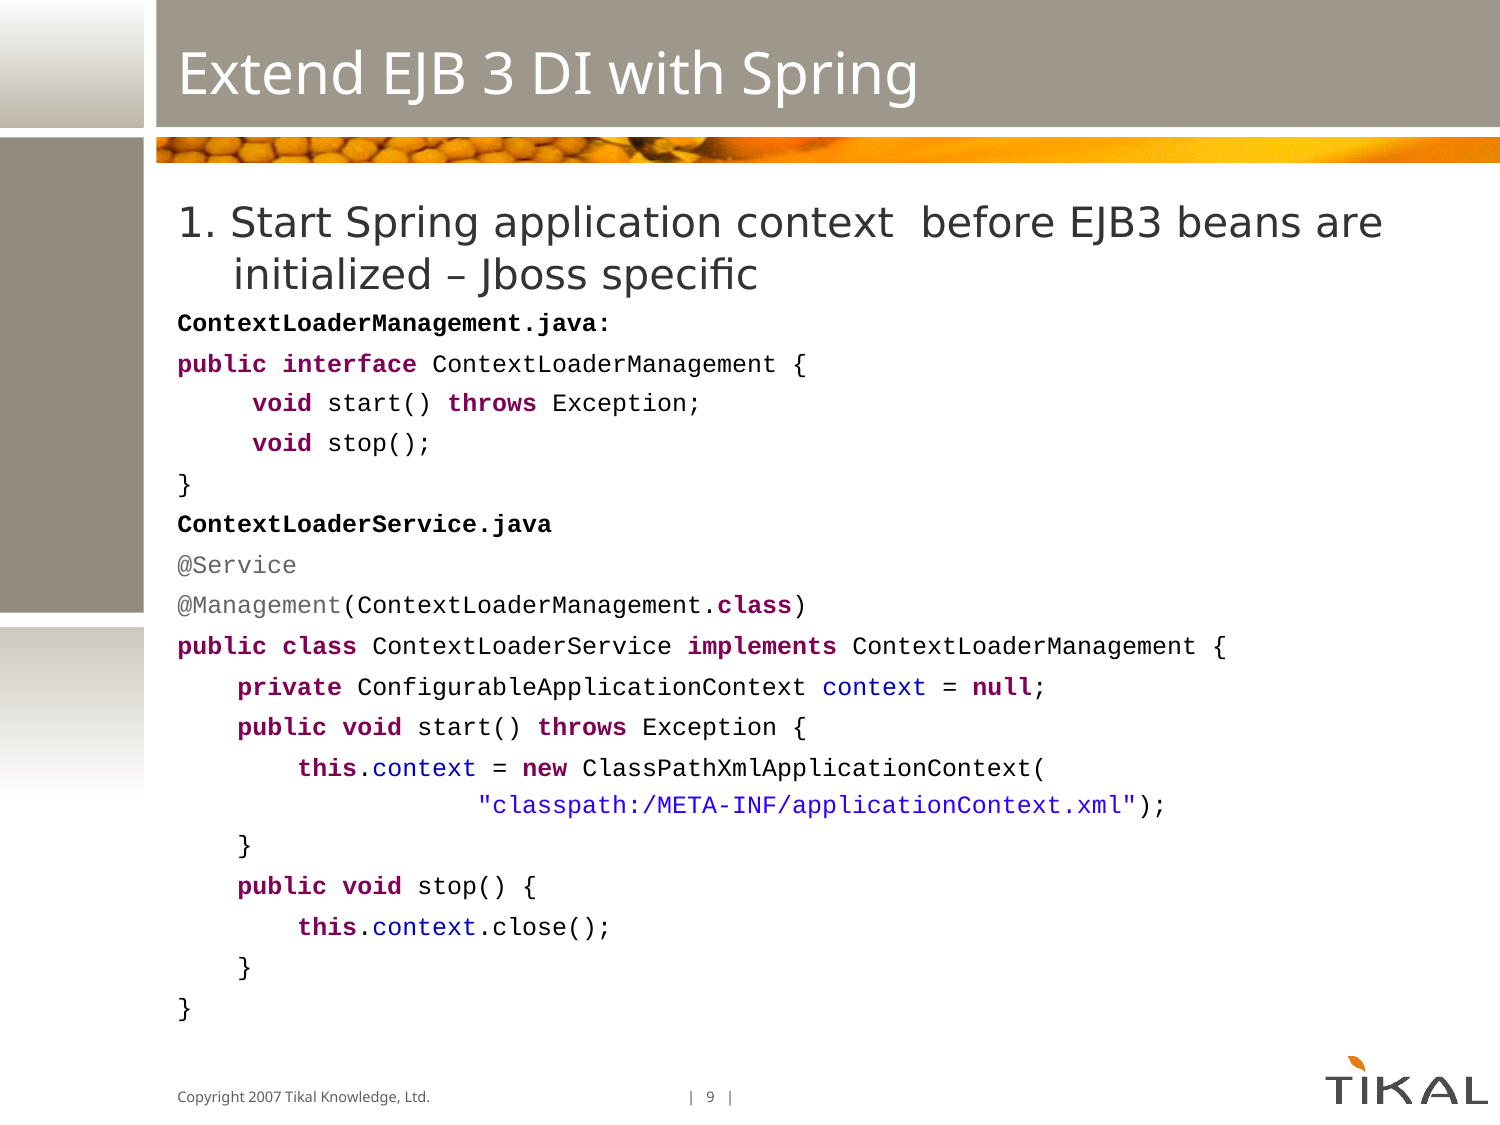

# Extend EJB 3 DI with Spring
1. Start Spring application context before EJB3 beans are initialized – Jboss specific
ContextLoaderManagement.java:
public interface ContextLoaderManagement {
void start() throws Exception;
void stop();
}
ContextLoaderService.java
@Service
@Management(ContextLoaderManagement.class)
public class ContextLoaderService implements ContextLoaderManagement {
 private ConfigurableApplicationContext context = null;
 public void start() throws Exception {
 this.context = new ClassPathXmlApplicationContext(
"classpath:/META-INF/applicationContext.xml");
 }
 public void stop() {
 this.context.close();
 }
}